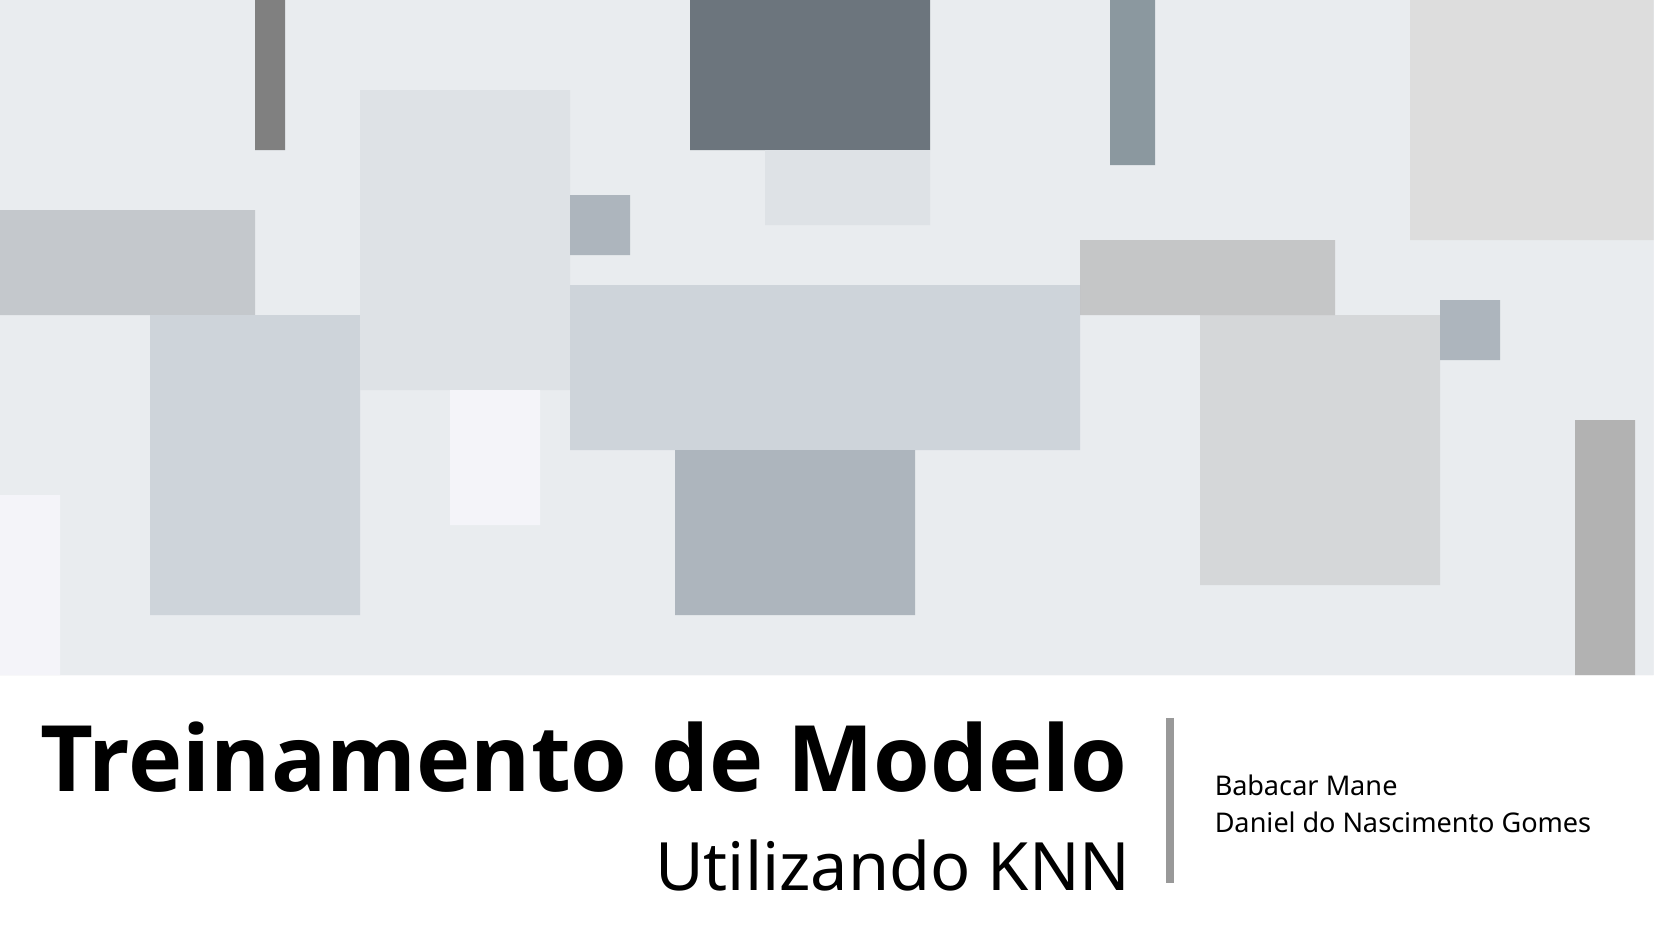

# Treinamento de Modelo
Babacar Mane
Daniel do Nascimento Gomes
Utilizando KNN